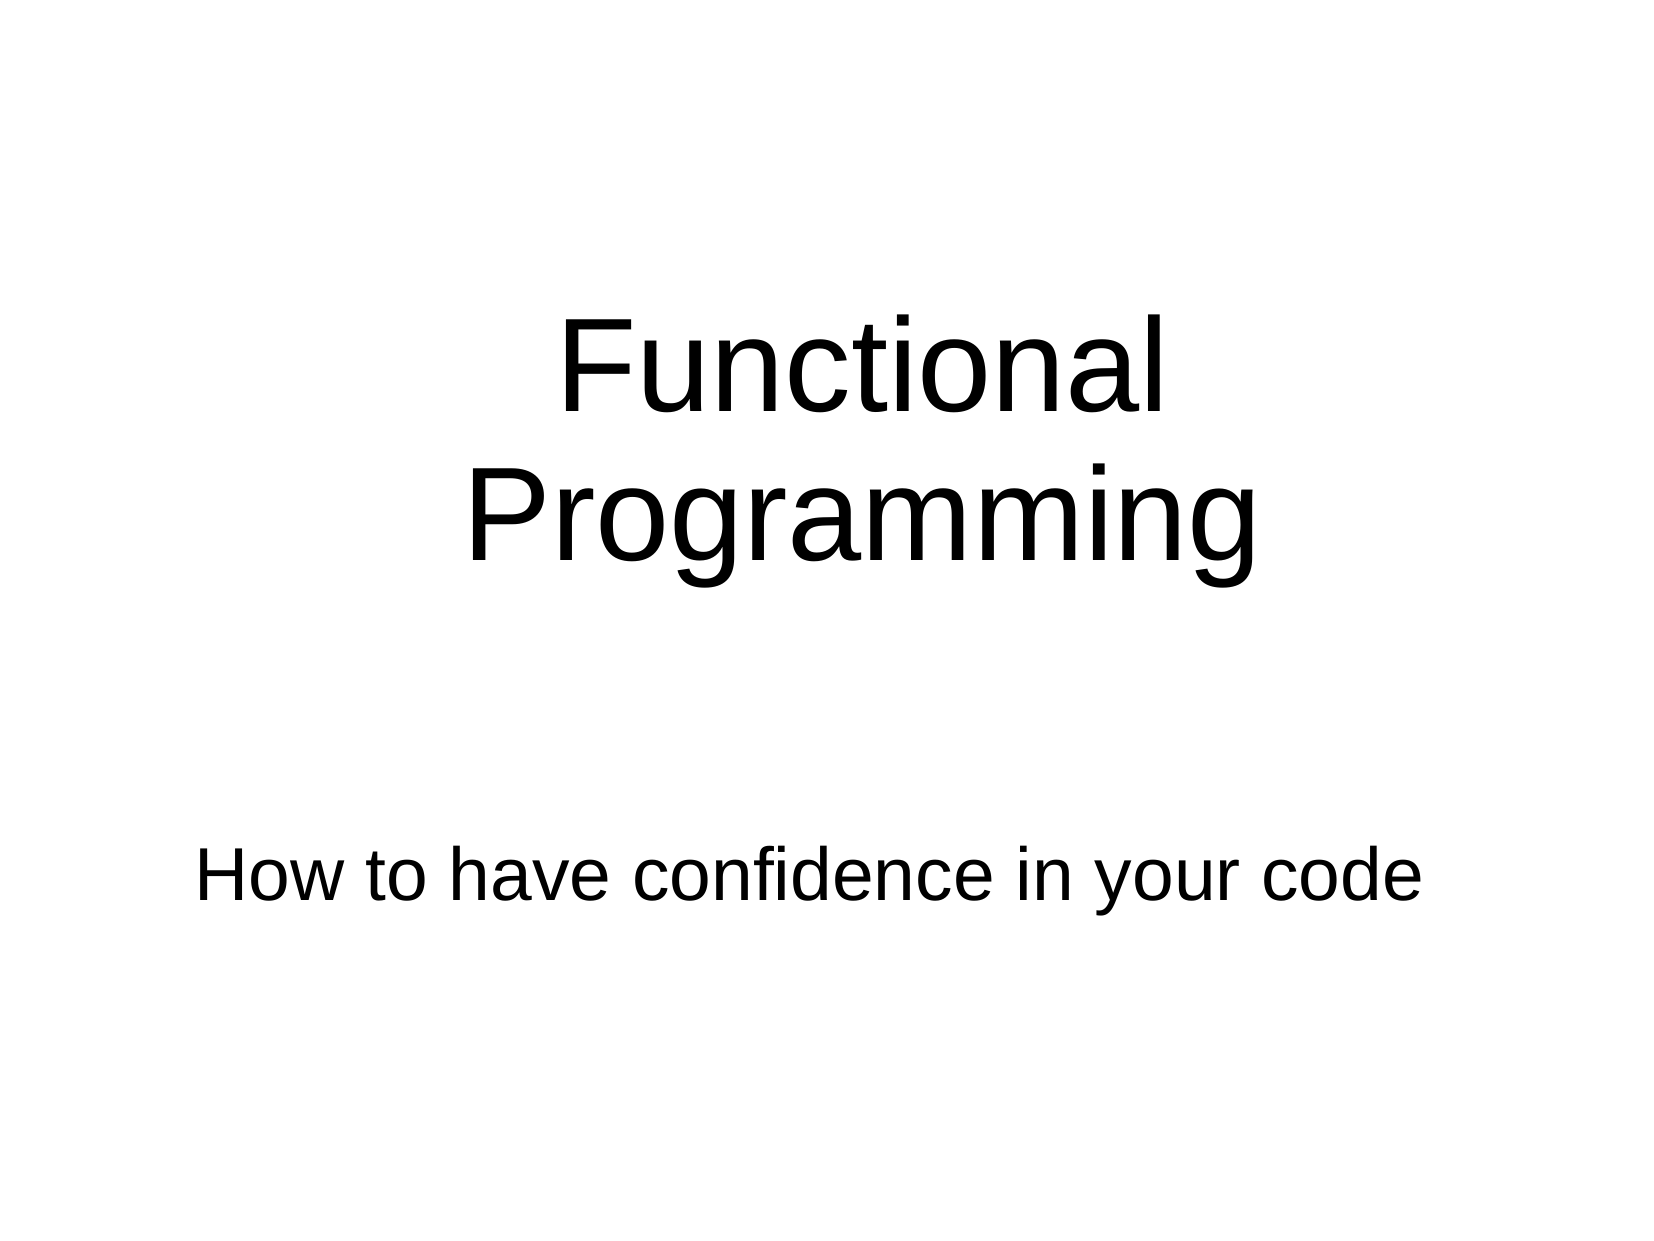

# Functional Programming
How to have confidence in your code